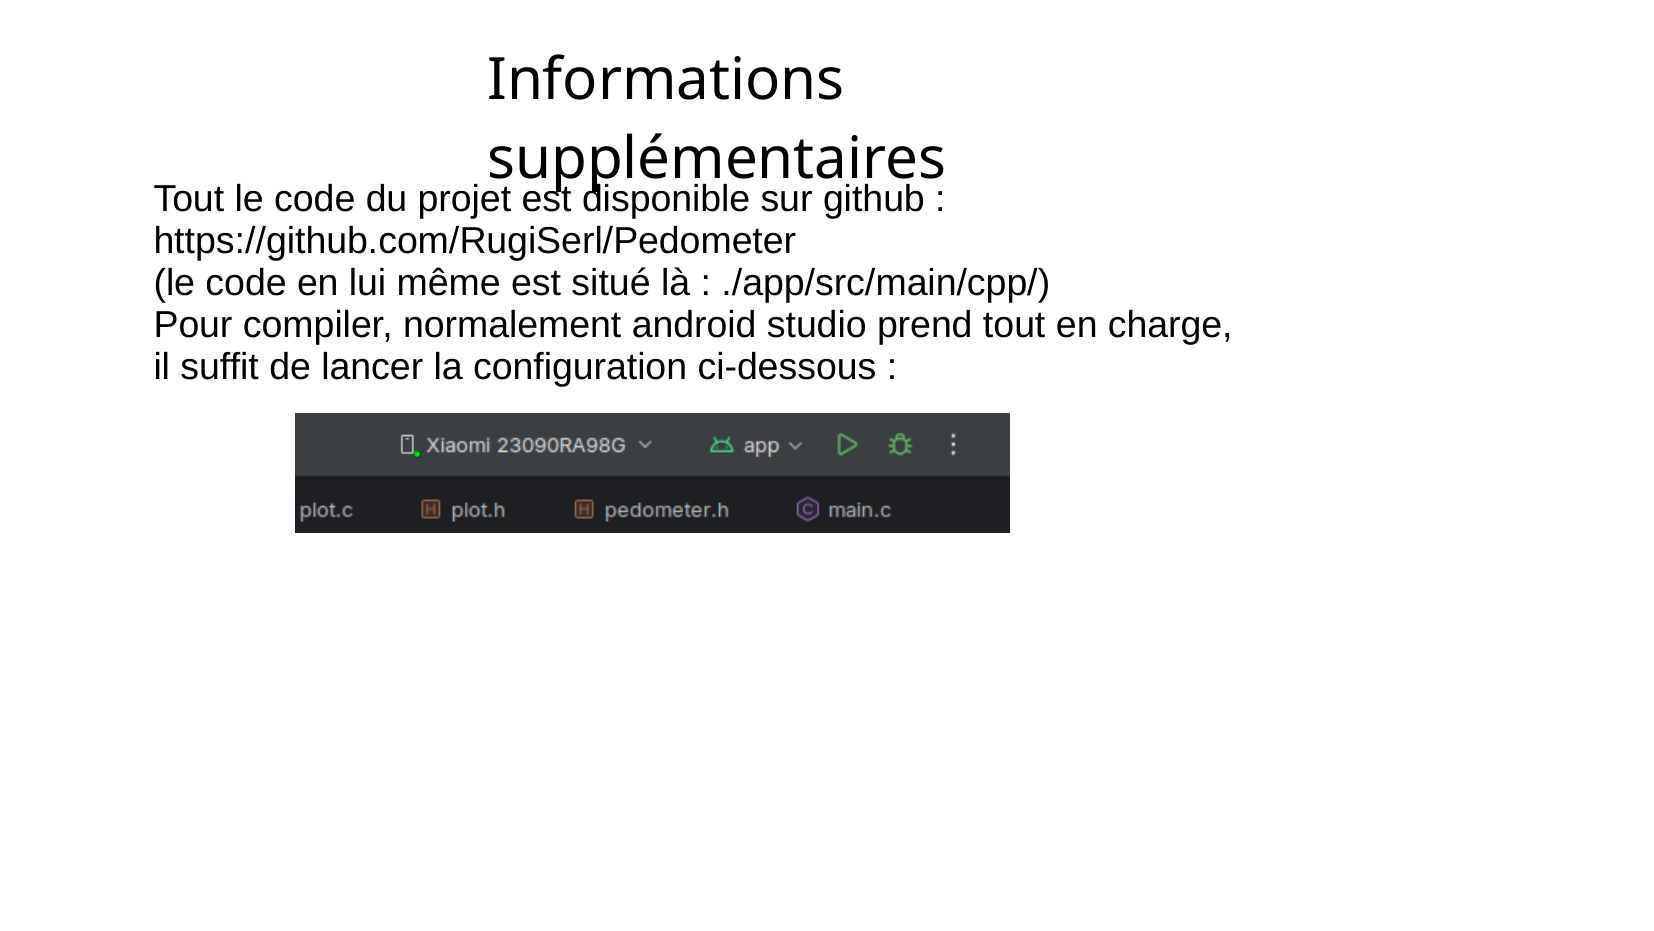

Informations supplémentaires
Tout le code du projet est disponible sur github : https://github.com/RugiSerl/Pedometer
(le code en lui même est situé là : ./app/src/main/cpp/)
Pour compiler, normalement android studio prend tout en charge,
il suffit de lancer la configuration ci-dessous :